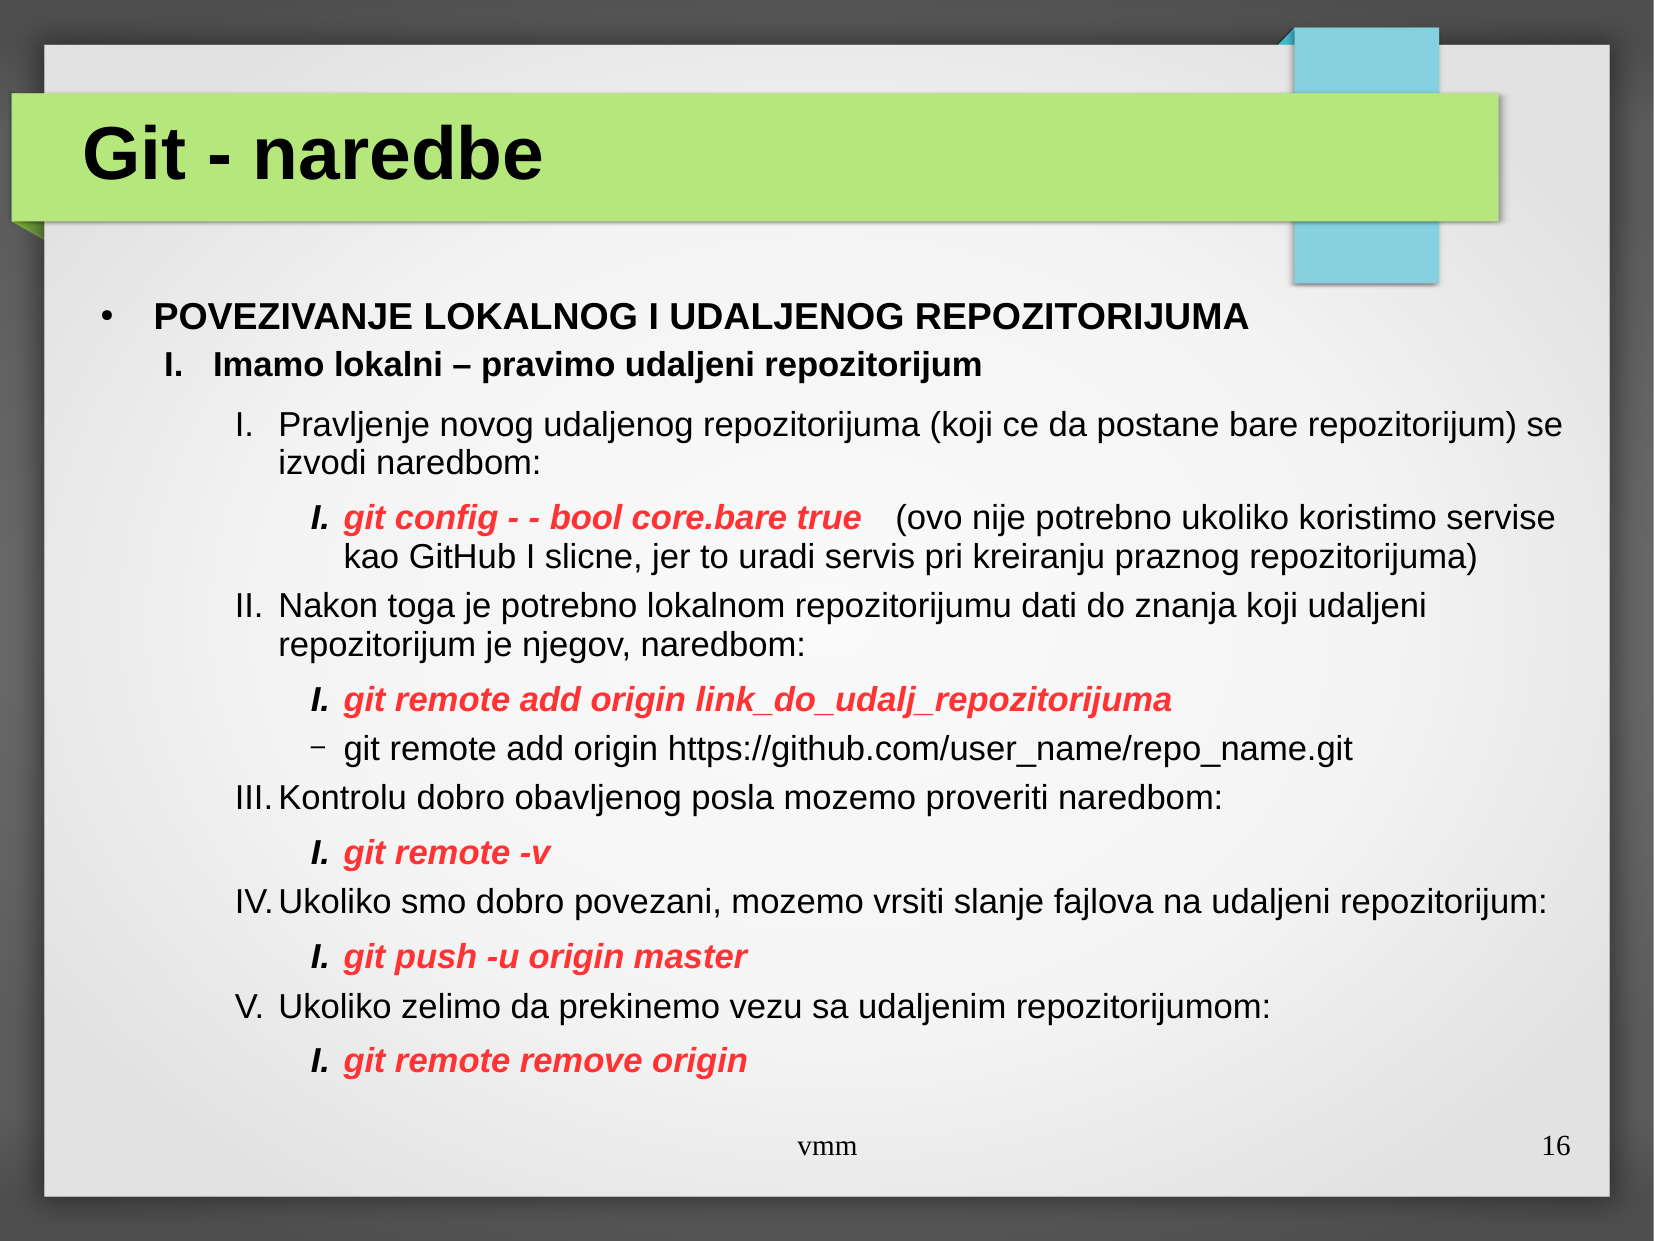

# Git - naredbe
POVEZIVANJE LOKALNOG I UDALJENOG REPOZITORIJUMA
Imamo lokalni – pravimo udaljeni repozitorijum
Pravljenje novog udaljenog repozitorijuma (koji ce da postane bare repozitorijum) se izvodi naredbom:
git config - - bool core.bare true 					(ovo nije potrebno ukoliko koristimo servise kao GitHub I slicne, jer to uradi servis pri kreiranju praznog repozitorijuma)
Nakon toga je potrebno lokalnom repozitorijumu dati do znanja koji udaljeni repozitorijum je njegov, naredbom:
git remote add origin link_do_udalj_repozitorijuma
git remote add origin https://github.com/user_name/repo_name.git
Kontrolu dobro obavljenog posla mozemo proveriti naredbom:
git remote -v
Ukoliko smo dobro povezani, mozemo vrsiti slanje fajlova na udaljeni repozitorijum:
git push -u origin master
Ukoliko zelimo da prekinemo vezu sa udaljenim repozitorijumom:
git remote remove origin
vmm
16